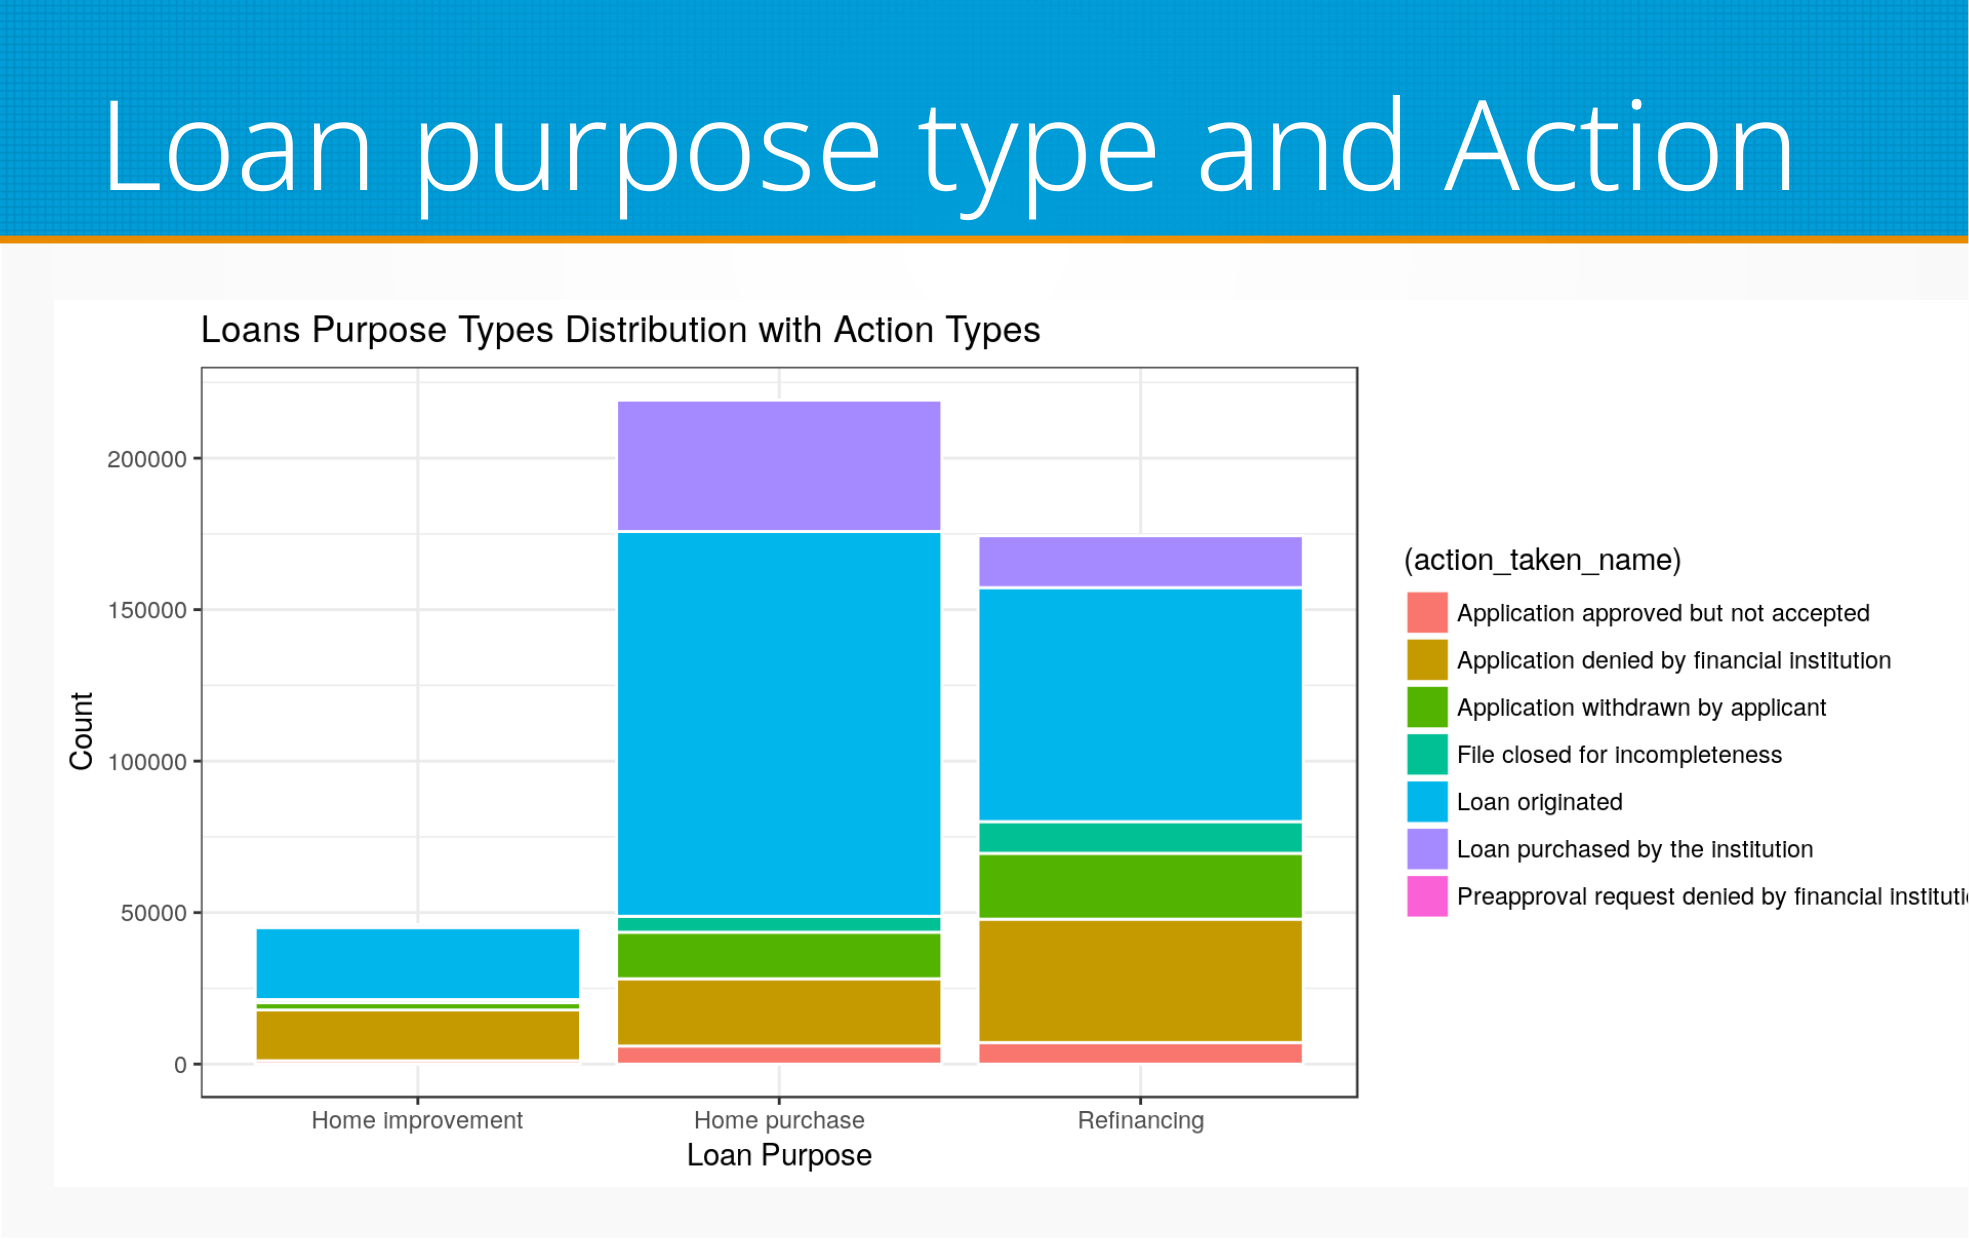

# Loan purpose type and Action
While overall purpose of getting loan is :